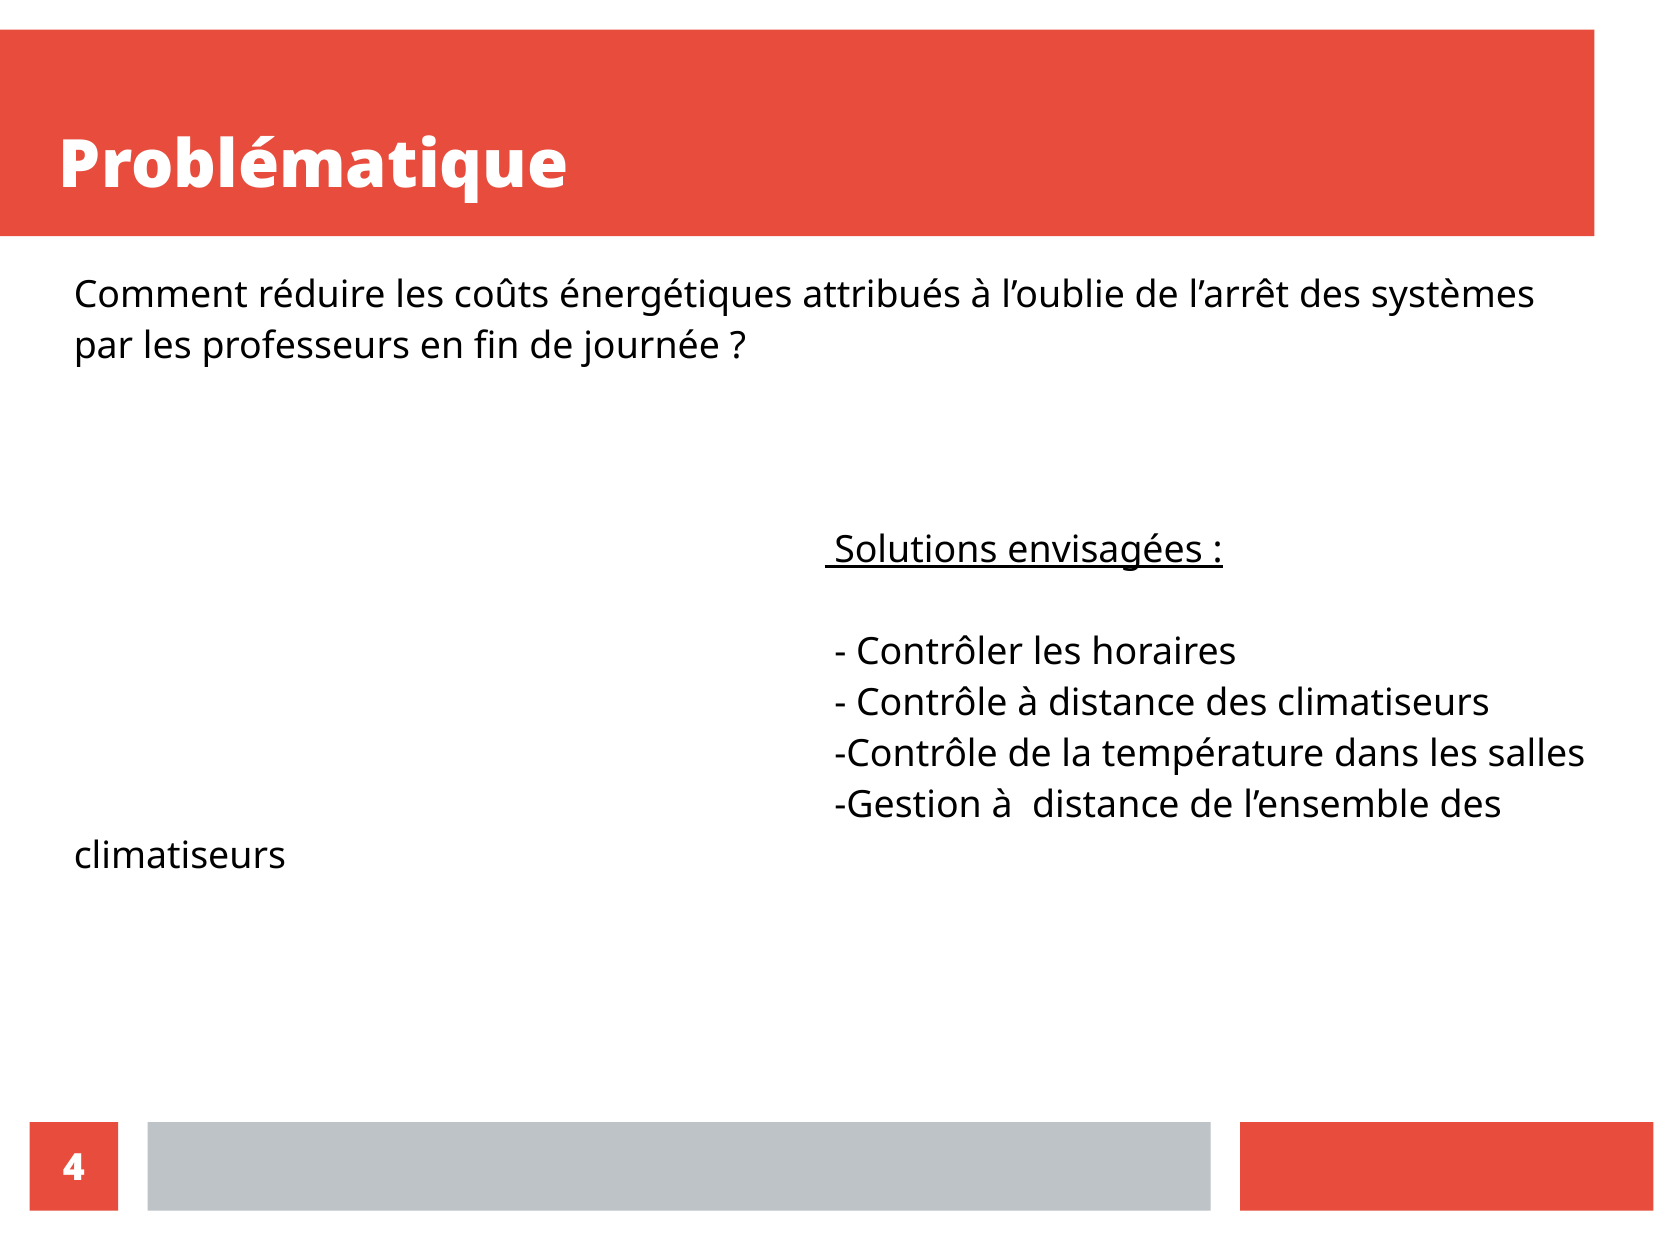

# Problématique
Comment réduire les coûts énergétiques attribués à l’oublie de l’arrêt des systèmes par les professeurs en fin de journée ?
 Solutions envisagées :
 - Contrôler les horaires
 - Contrôle à distance des climatiseurs
 -Contrôle de la température dans les salles
 -Gestion à distance de l’ensemble des climatiseurs
4